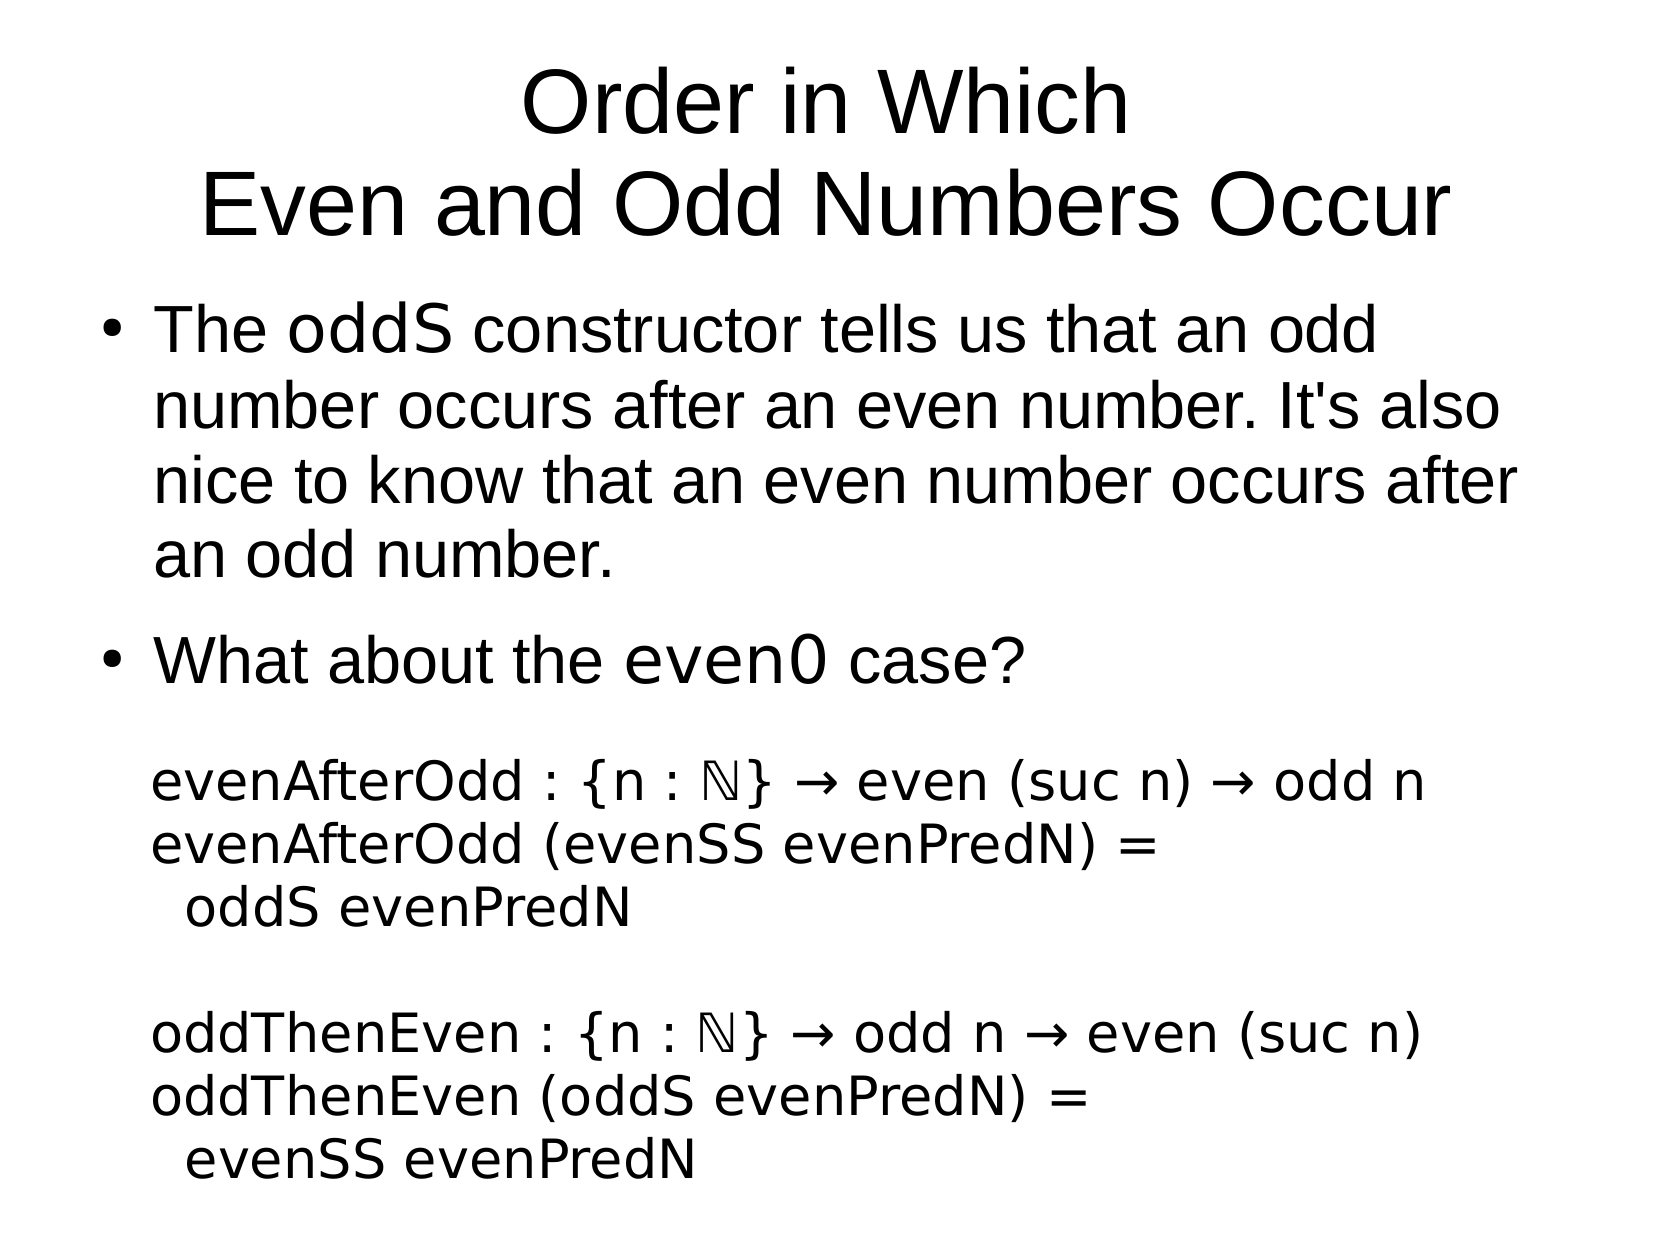

# Order in Which Even and Odd Numbers Occur
The oddS constructor tells us that an odd number occurs after an even number. It's also nice to know that an even number occurs after an odd number.
What about the even0 case?
evenAfterOdd : {n : ℕ} → even (suc n) → odd n
evenAfterOdd (evenSS evenPredN) =
 oddS evenPredN
oddThenEven : {n : ℕ} → odd n → even (suc n)
oddThenEven (oddS evenPredN) =
 evenSS evenPredN